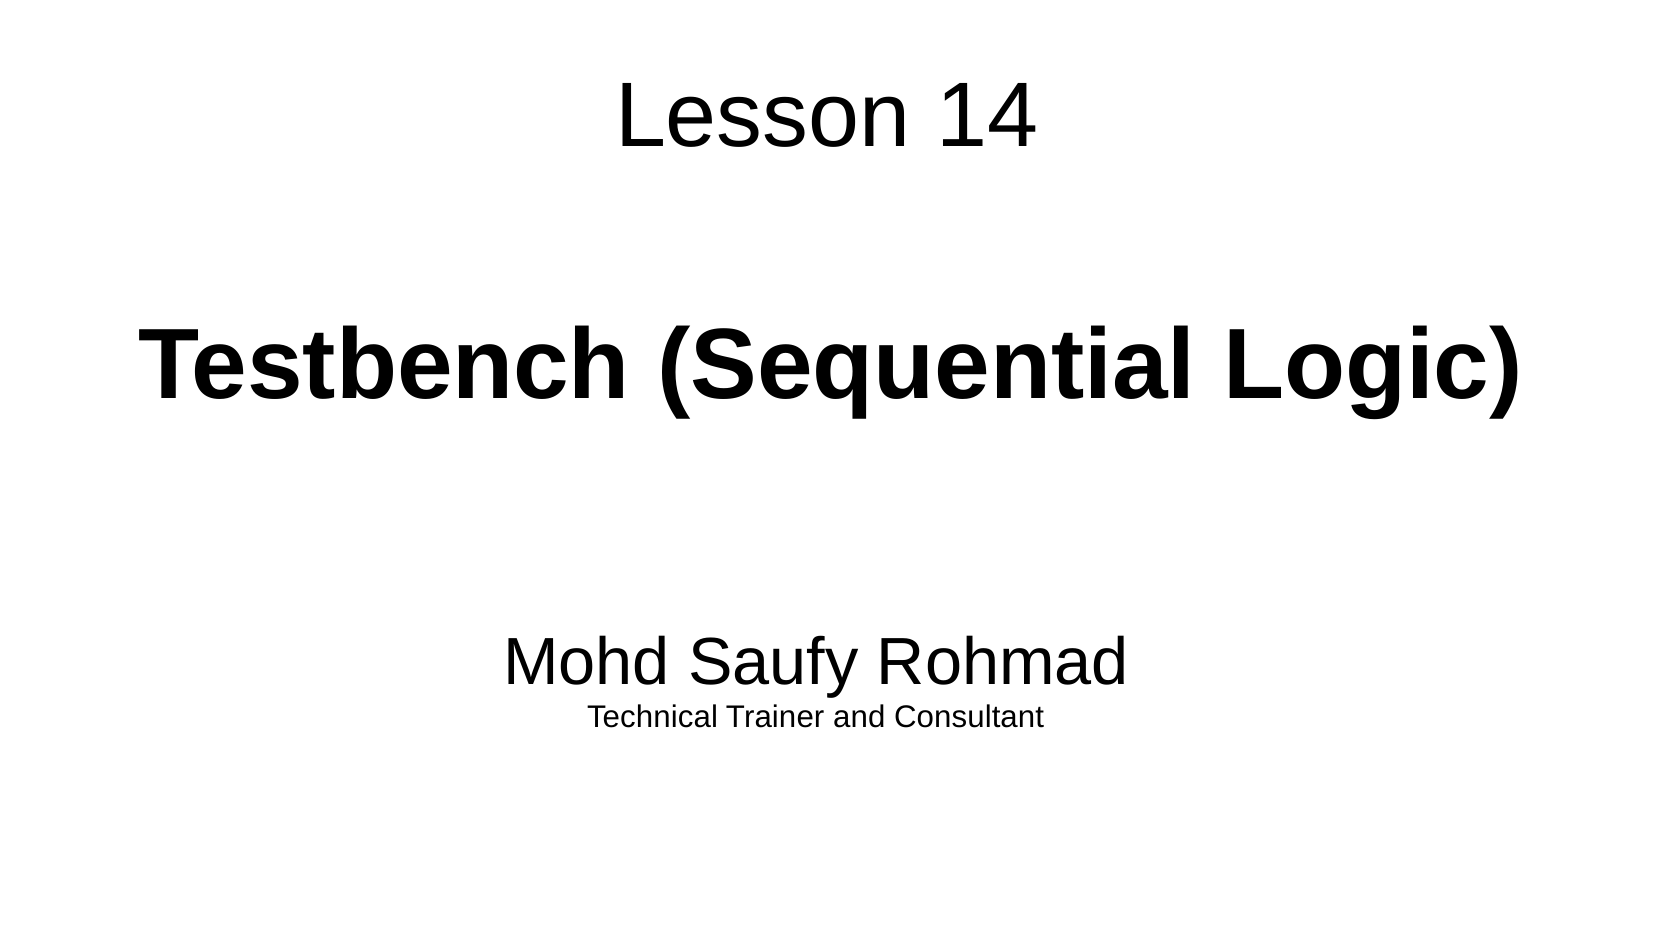

# Lesson 14
Testbench (Sequential Logic)
Mohd Saufy Rohmad
Technical Trainer and Consultant